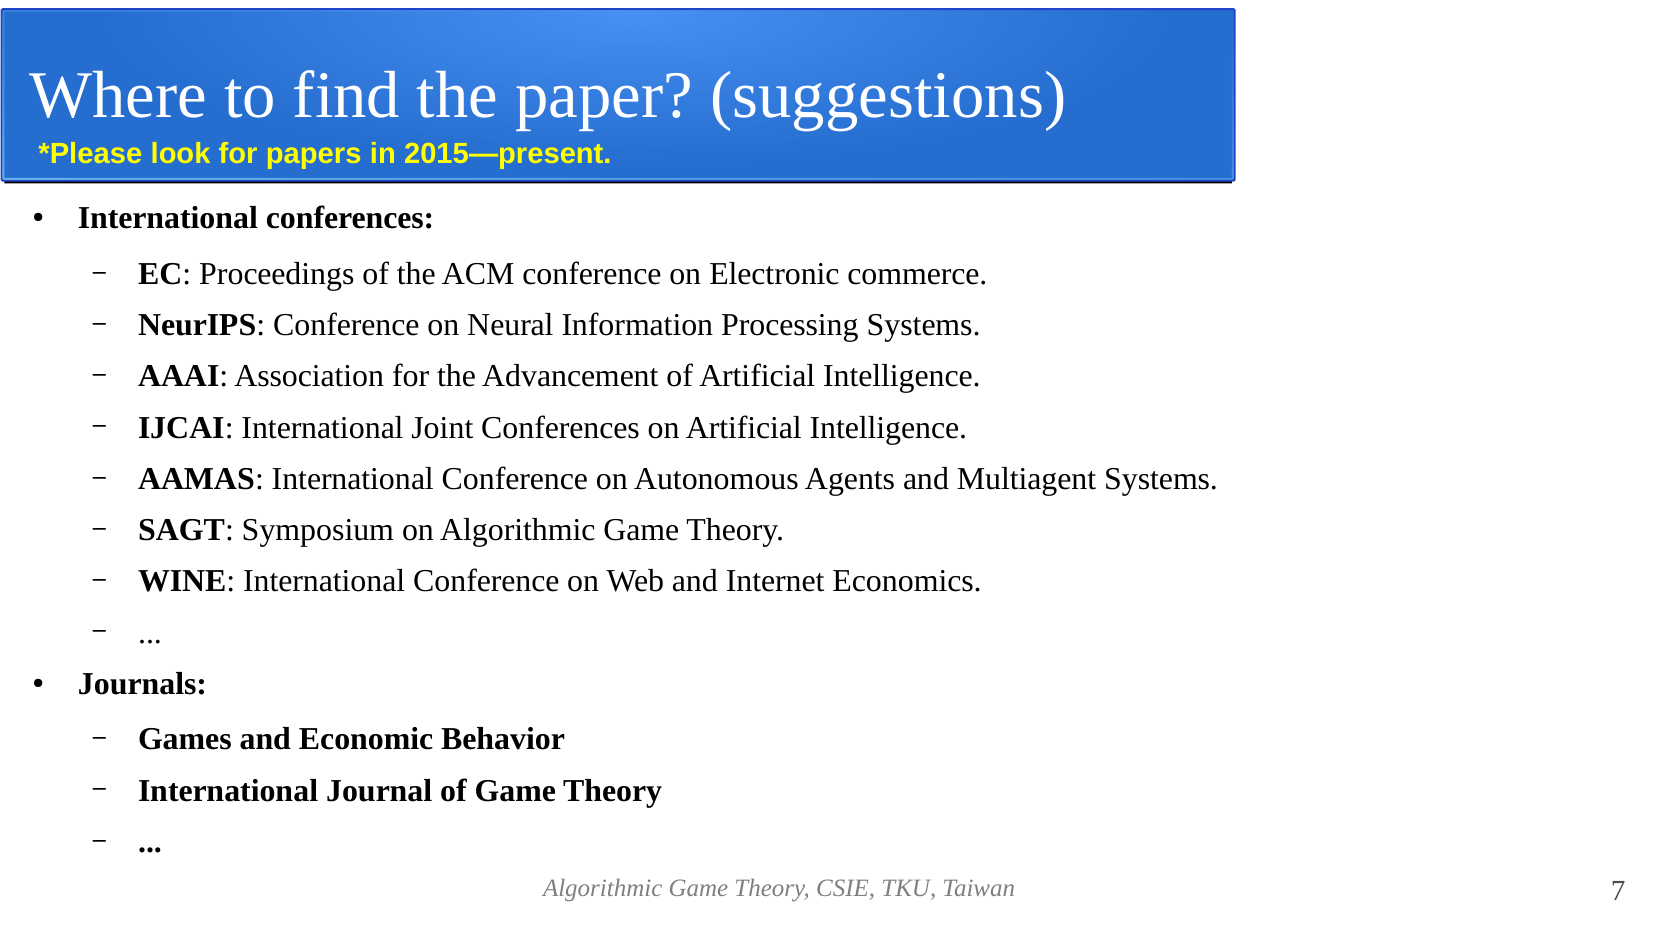

# Where to find the paper? (suggestions)
*Please look for papers in 2015—present.
International conferences:
EC: Proceedings of the ACM conference on Electronic commerce.
NeurIPS: Conference on Neural Information Processing Systems.
AAAI: Association for the Advancement of Artificial Intelligence.
IJCAI: International Joint Conferences on Artificial Intelligence.
AAMAS: International Conference on Autonomous Agents and Multiagent Systems.
SAGT: Symposium on Algorithmic Game Theory.
WINE: International Conference on Web and Internet Economics.
...
Journals:
Games and Economic Behavior
International Journal of Game Theory
...
Algorithmic Game Theory, CSIE, TKU, Taiwan
7